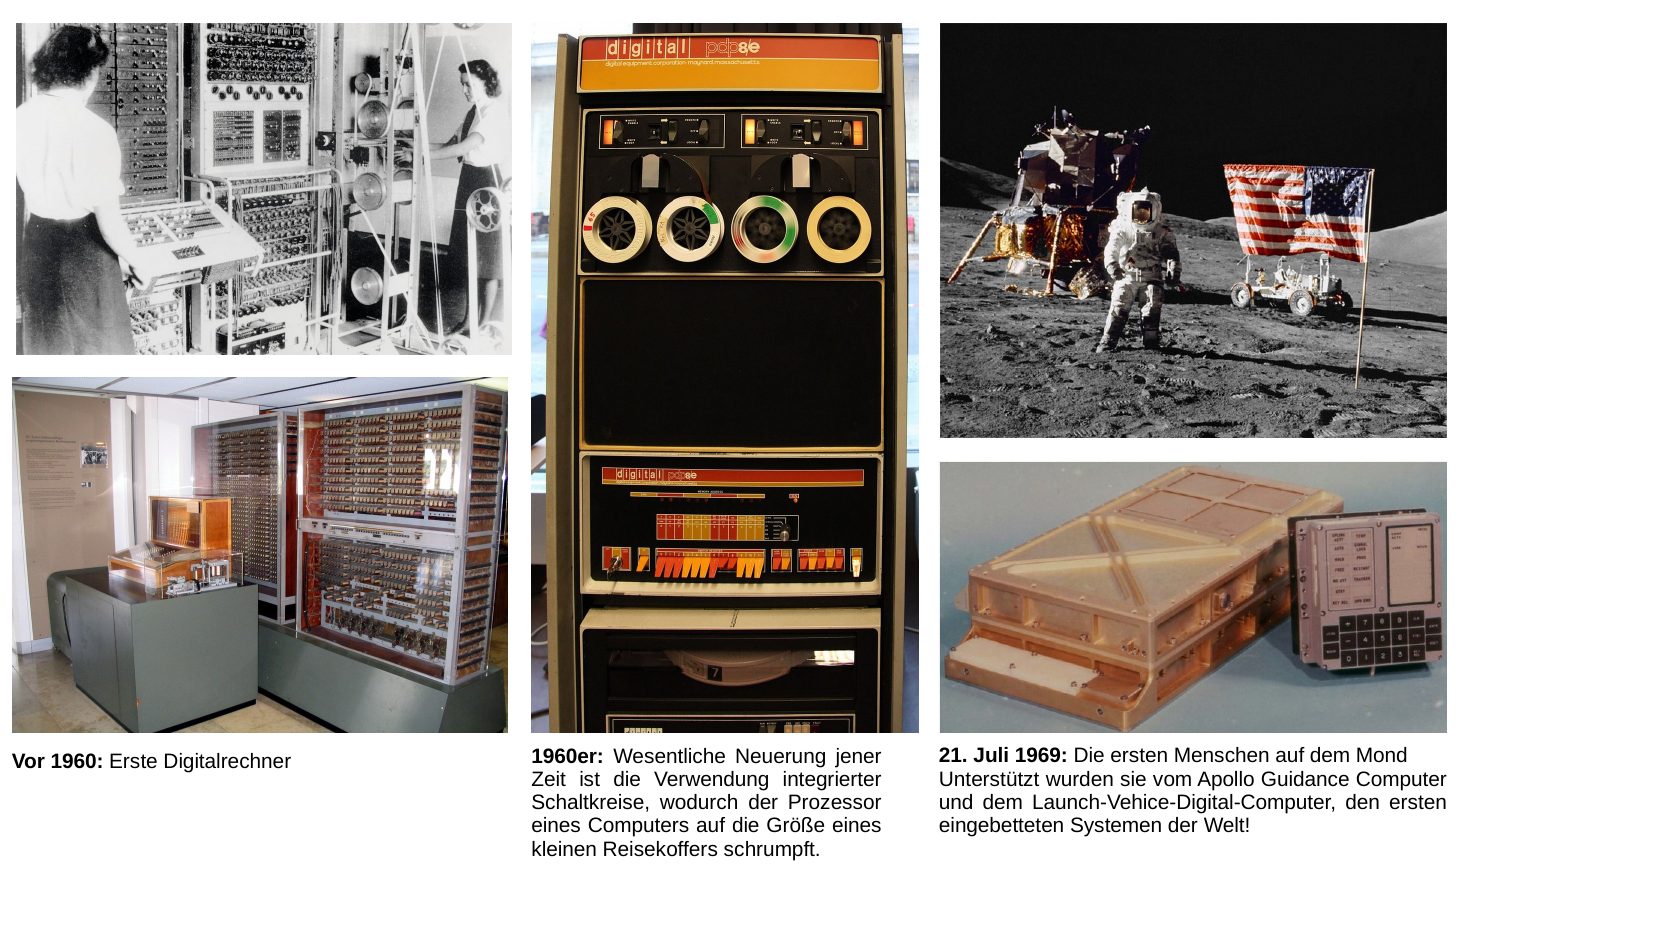

21. Juli 1969: Die ersten Menschen auf dem Mond
Unterstützt wurden sie vom Apollo Guidance Computer und dem Launch-Vehice-Digital-Computer, den ersten eingebetteten Systemen der Welt!
1960er: Wesentliche Neuerung jener Zeit ist die Verwendung integrierter Schaltkreise, wodurch der Prozessor eines Computers auf die Größe eines kleinen Reisekoffers schrumpft.
Vor 1960: Erste Digitalrechner